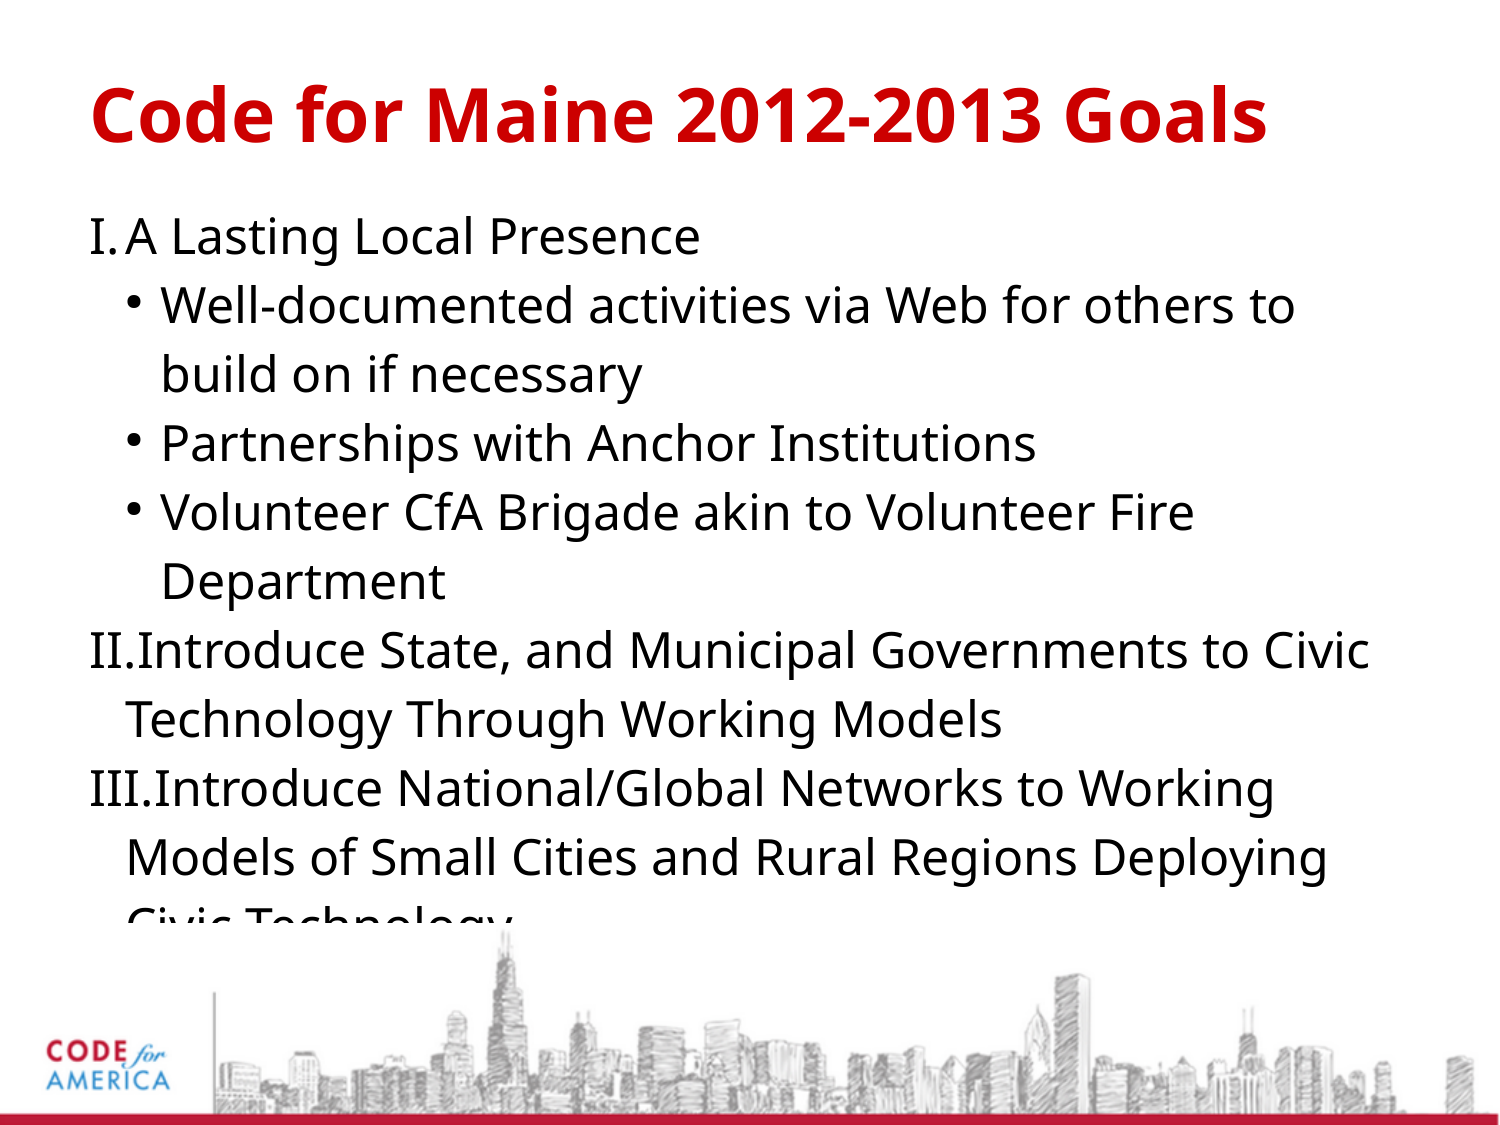

Code for Maine 2012-2013 Goals
A Lasting Local Presence
Well-documented activities via Web for others to build on if necessary
Partnerships with Anchor Institutions
Volunteer CfA Brigade akin to Volunteer Fire Department
Introduce State, and Municipal Governments to Civic Technology Through Working Models
Introduce National/Global Networks to Working Models of Small Cities and Rural Regions Deploying Civic Technology